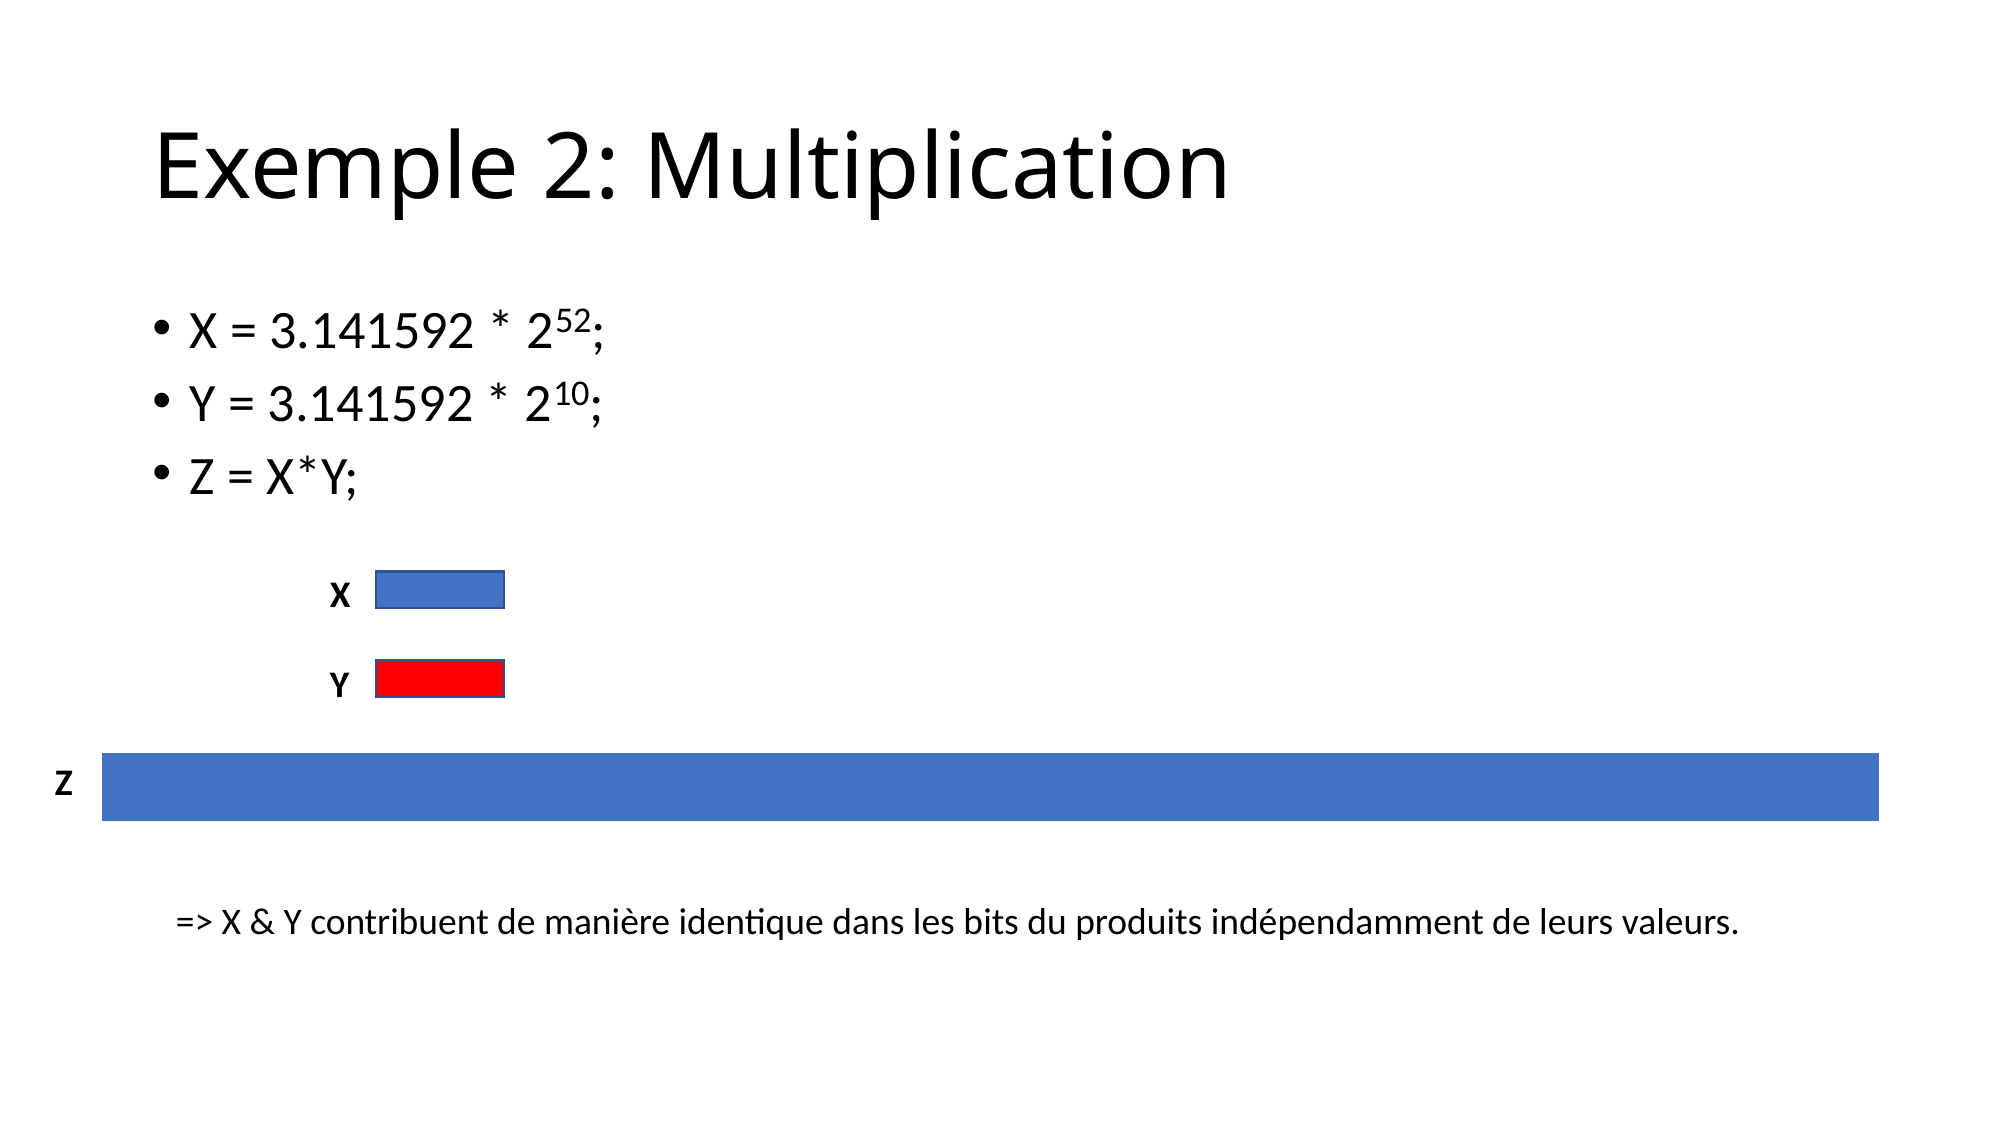

# Exemple 2: Multiplication
X = 3.141592 * 252;
Y = 3.141592 * 210;
Z = X*Y;
X
Y
Z
| | | | | | | | | | | | | | | | | | | | | | | | | | | | | | | | | | | | | | | | | | | | | | | | | | | | |
| --- | --- | --- | --- | --- | --- | --- | --- | --- | --- | --- | --- | --- | --- | --- | --- | --- | --- | --- | --- | --- | --- | --- | --- | --- | --- | --- | --- | --- | --- | --- | --- | --- | --- | --- | --- | --- | --- | --- | --- | --- | --- | --- | --- | --- | --- | --- | --- | --- | --- | --- | --- |
=> X & Y contribuent de manière identique dans les bits du produits indépendamment de leurs valeurs.